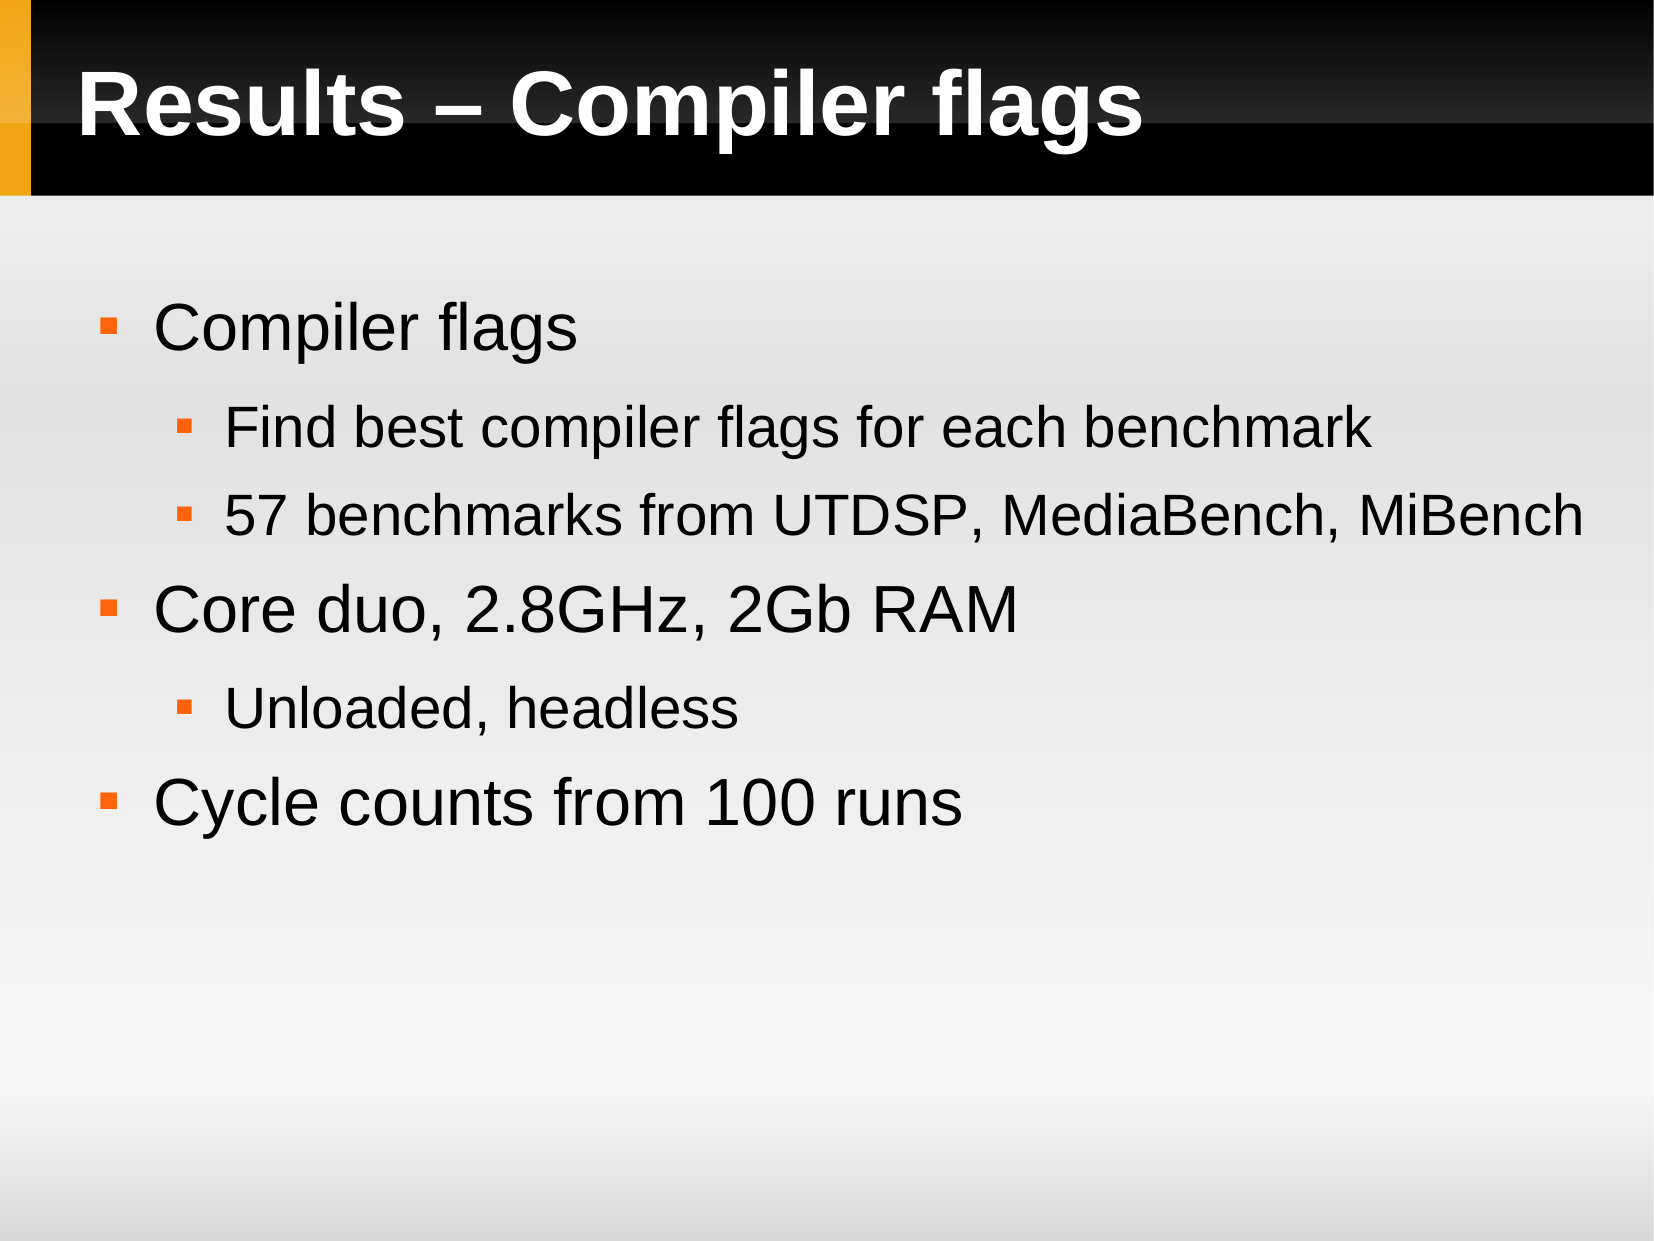

# Results – Compiler flags
Compiler flags
Find best compiler flags for each benchmark
57 benchmarks from UTDSP, MediaBench, MiBench
Core duo, 2.8GHz, 2Gb RAM
Unloaded, headless
Cycle counts from 100 runs